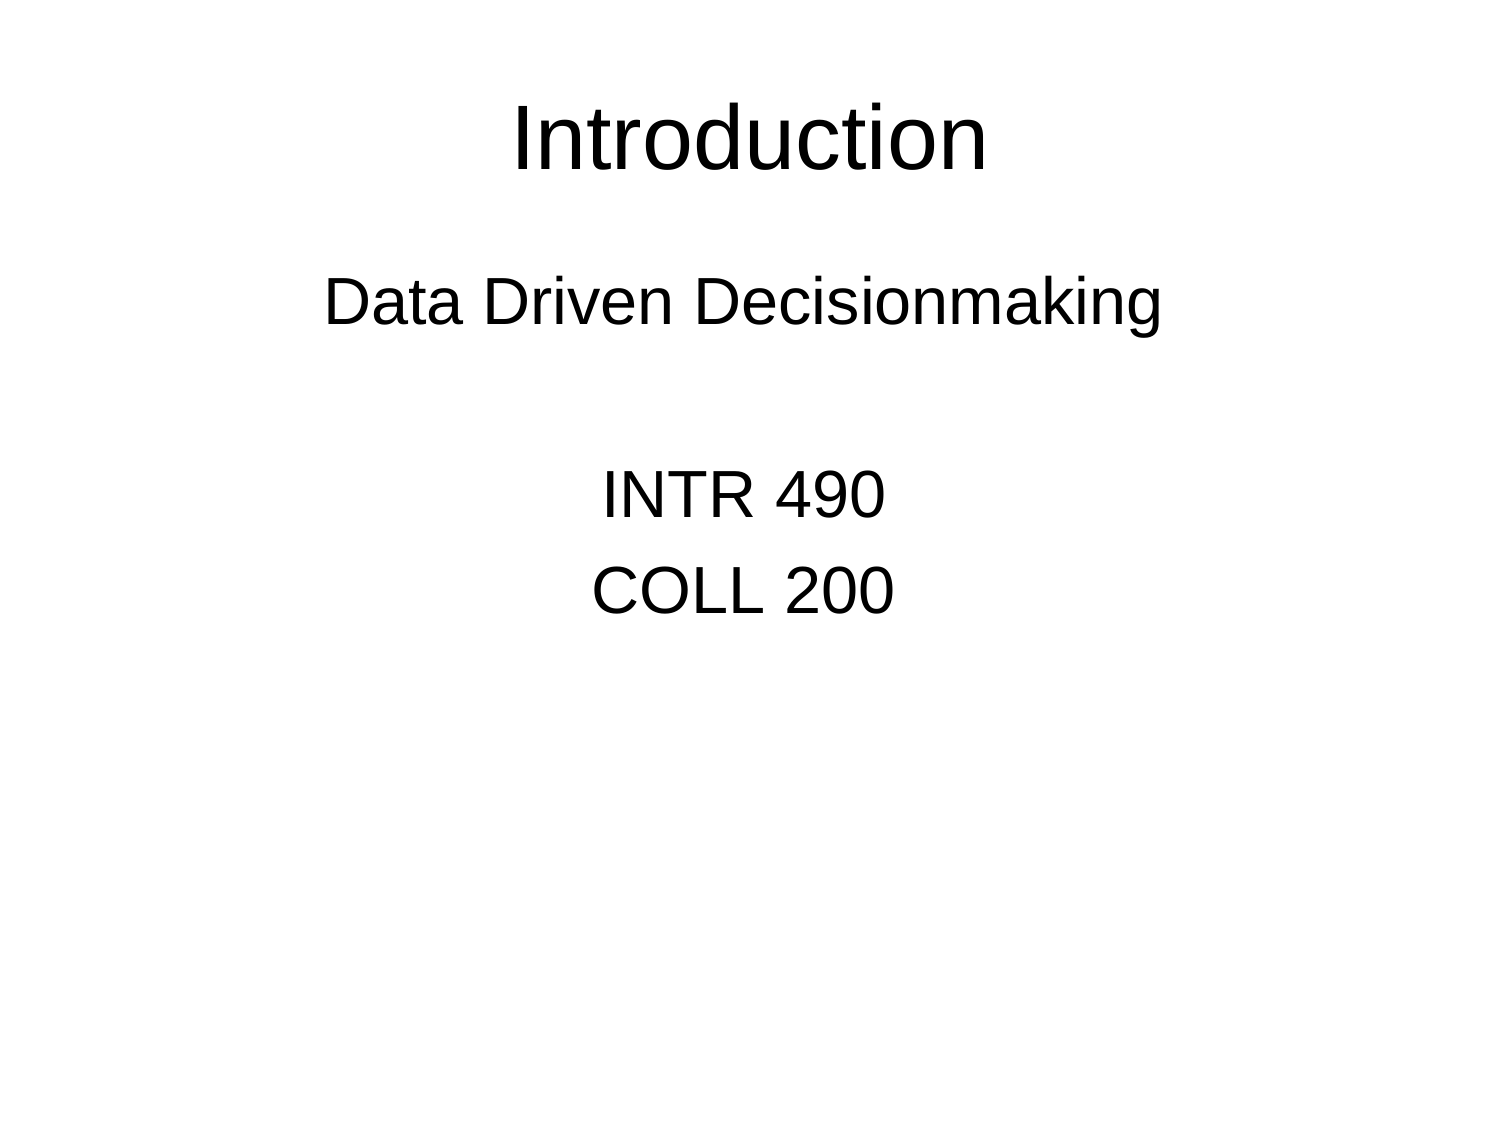

# Introduction
Data Driven Decisionmaking
INTR 490
COLL 200